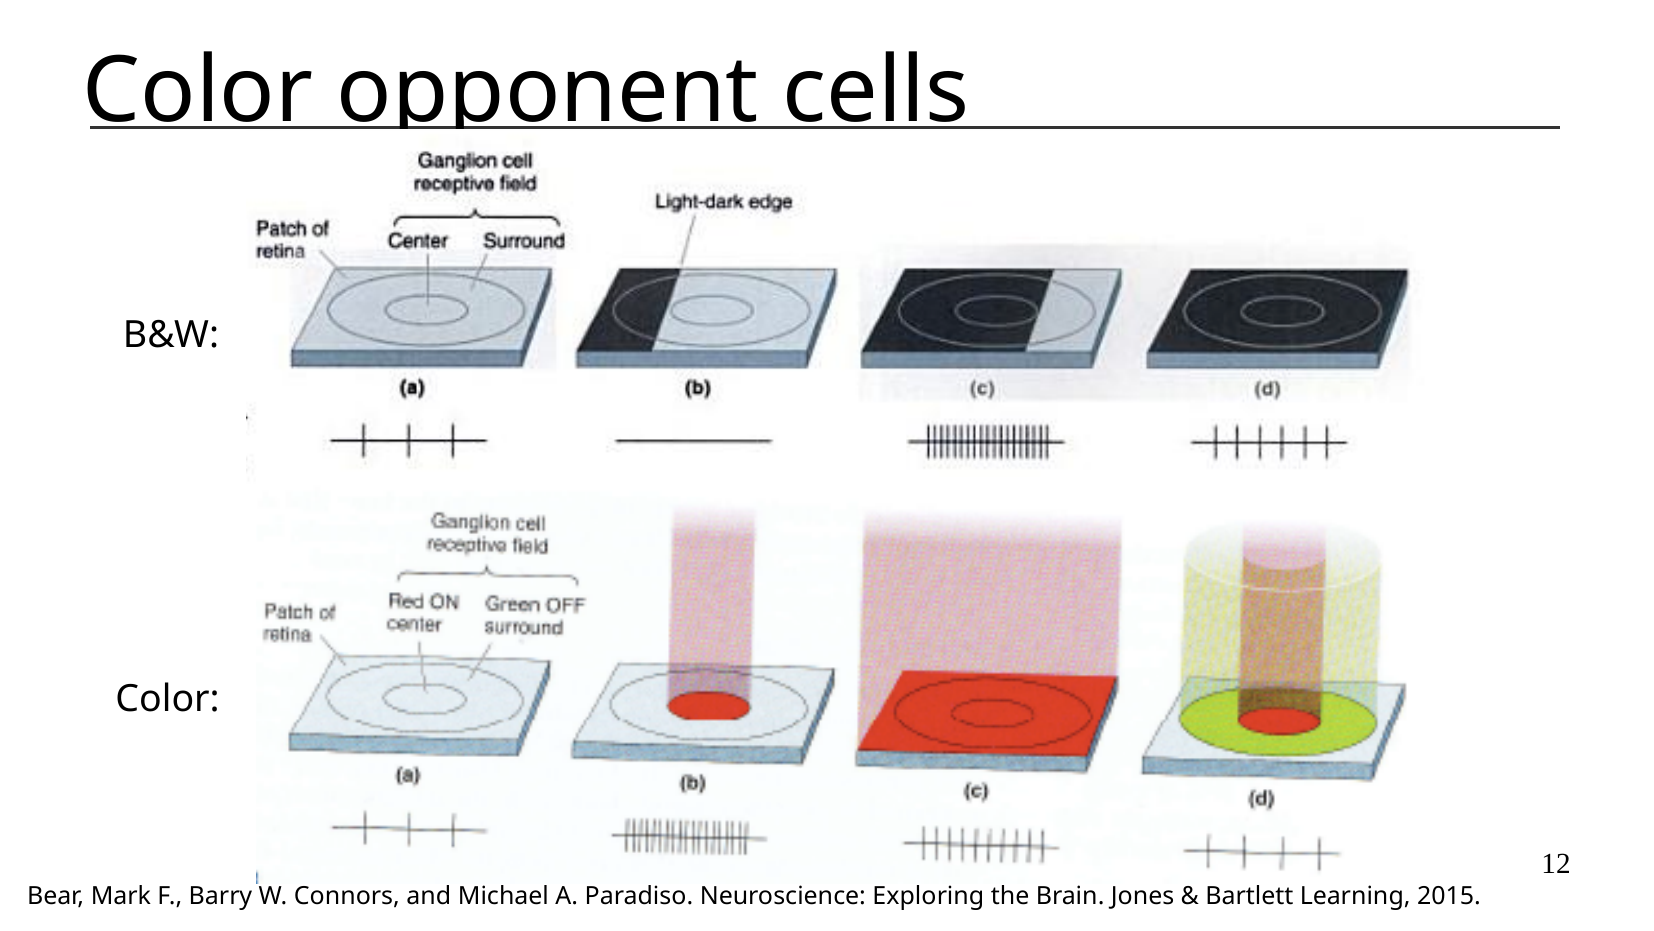

# Color opponent cells
B&W:
Color:
12
Bear, Mark F., Barry W. Connors, and Michael A. Paradiso. Neuroscience: Exploring the Brain. Jones & Bartlett Learning, 2015.